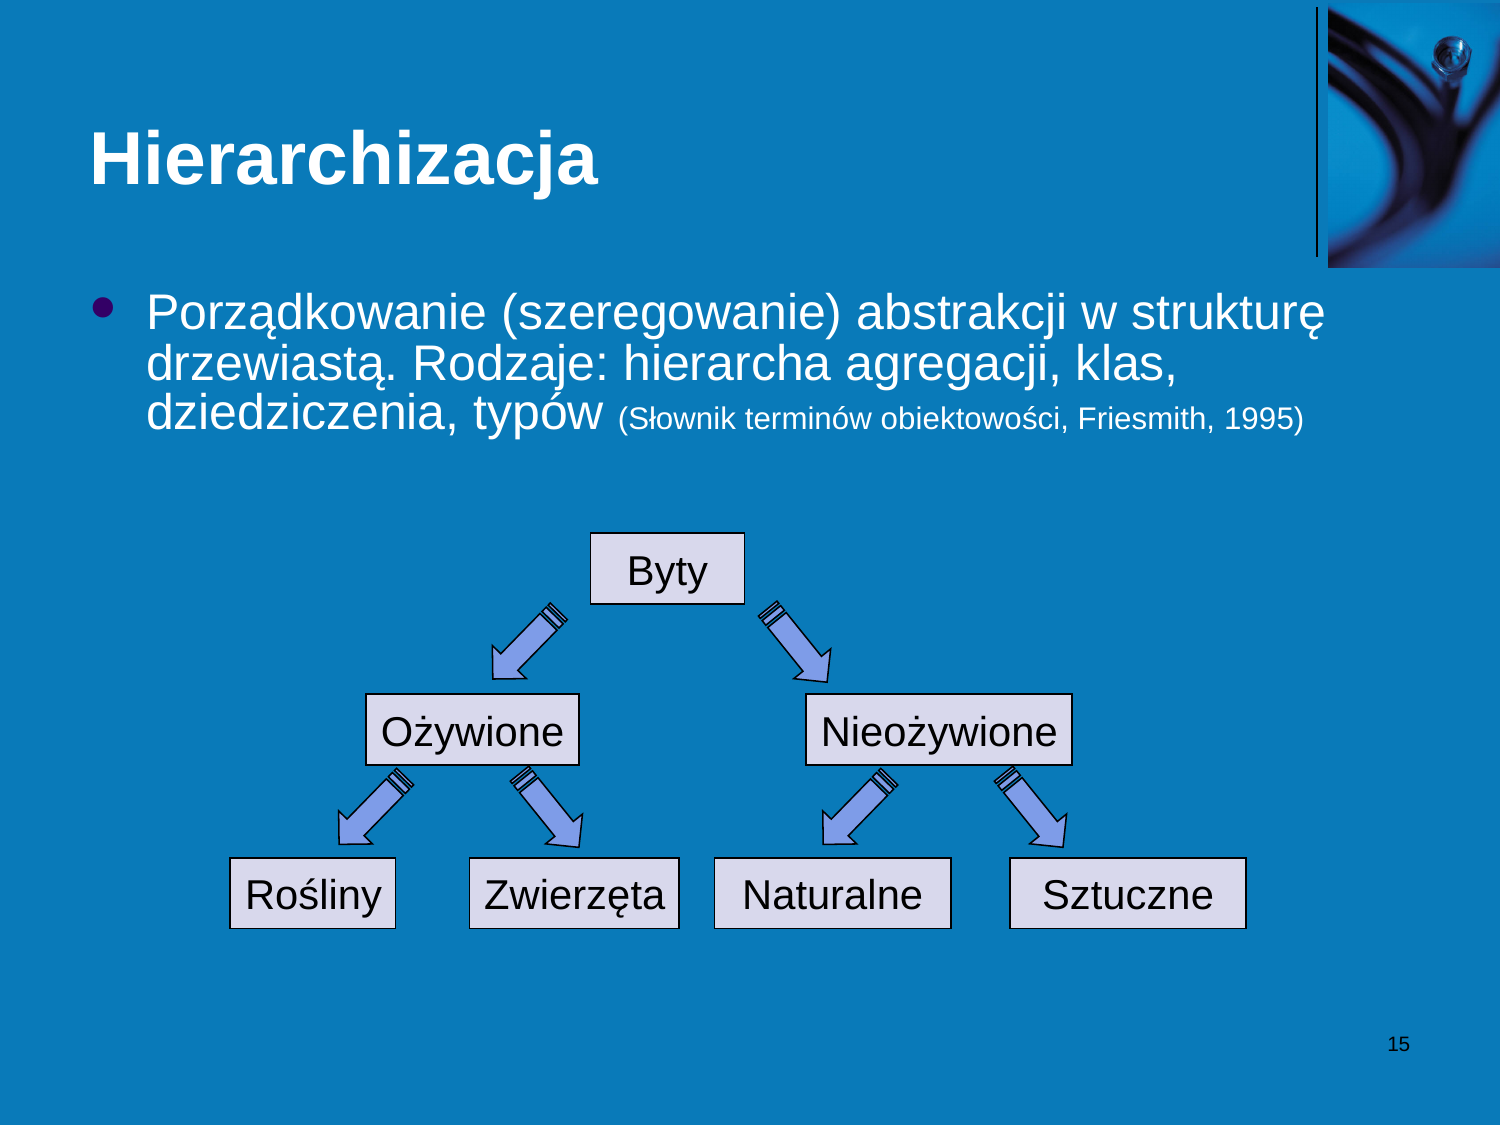

# Hierarchizacja
Porządkowanie (szeregowanie) abstrakcji w strukturę drzewiastą. Rodzaje: hierarcha agregacji, klas, dziedziczenia, typów (Słownik terminów obiektowości, Friesmith, 1995)
Byty
Ożywione
Nieożywione
Sztuczne
Rośliny
Zwierzęta
Naturalne
15